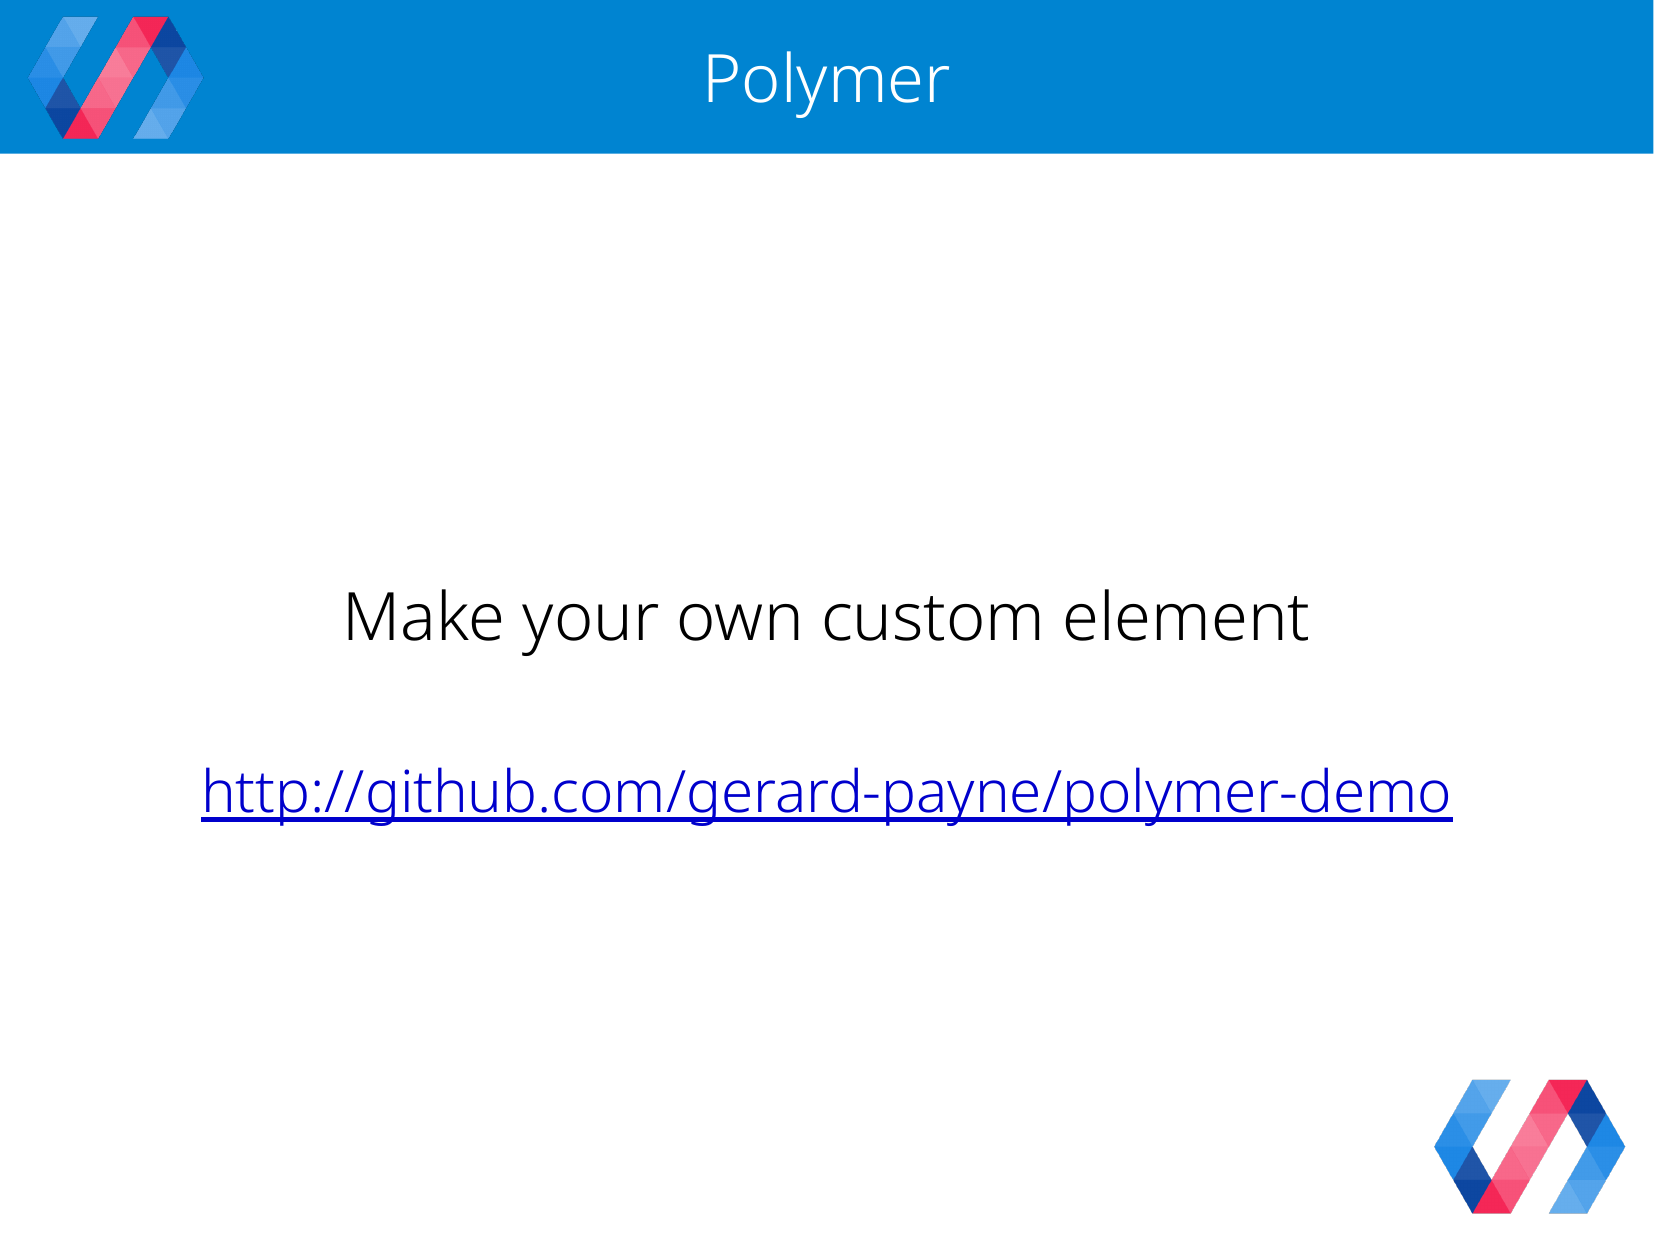

# Polymer
Make your own custom element
http://github.com/gerard-payne/polymer-demo